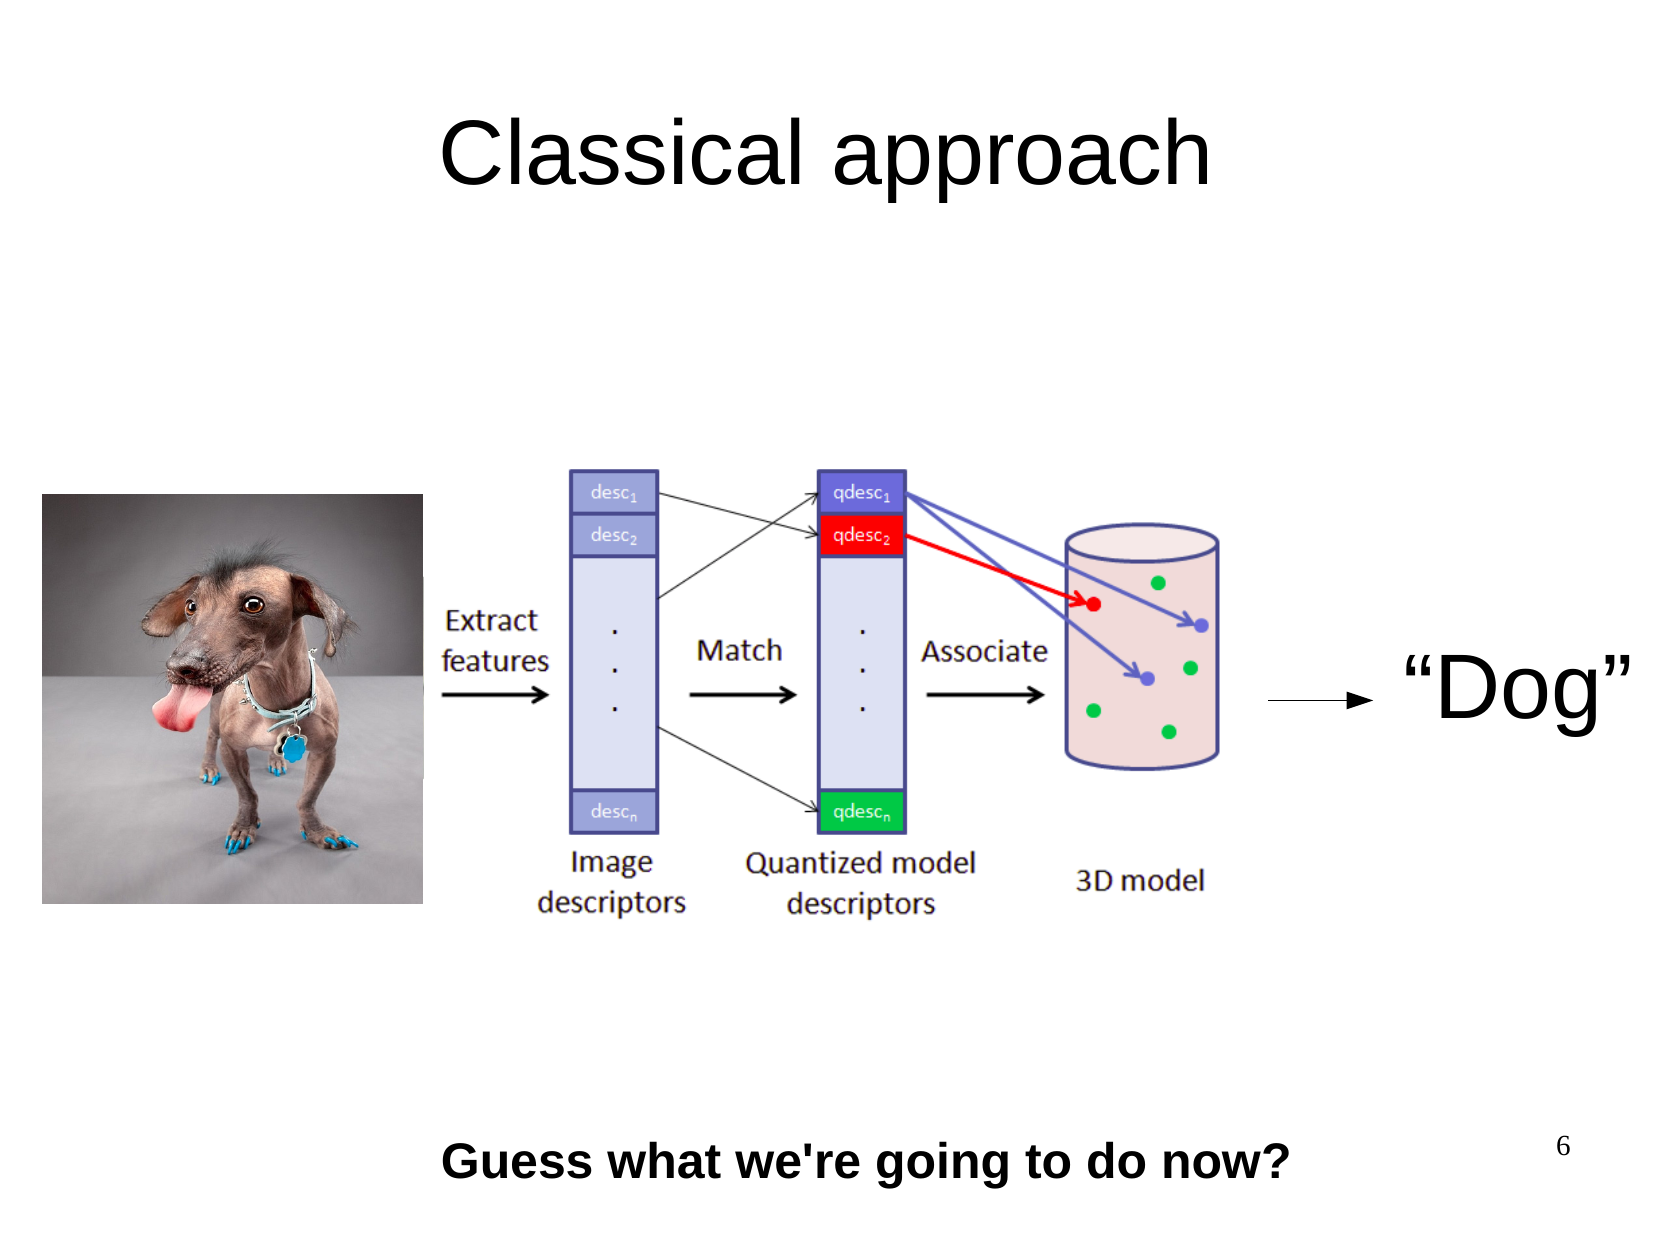

# Classical approach
“Dog”
6
Guess what we're going to do now?